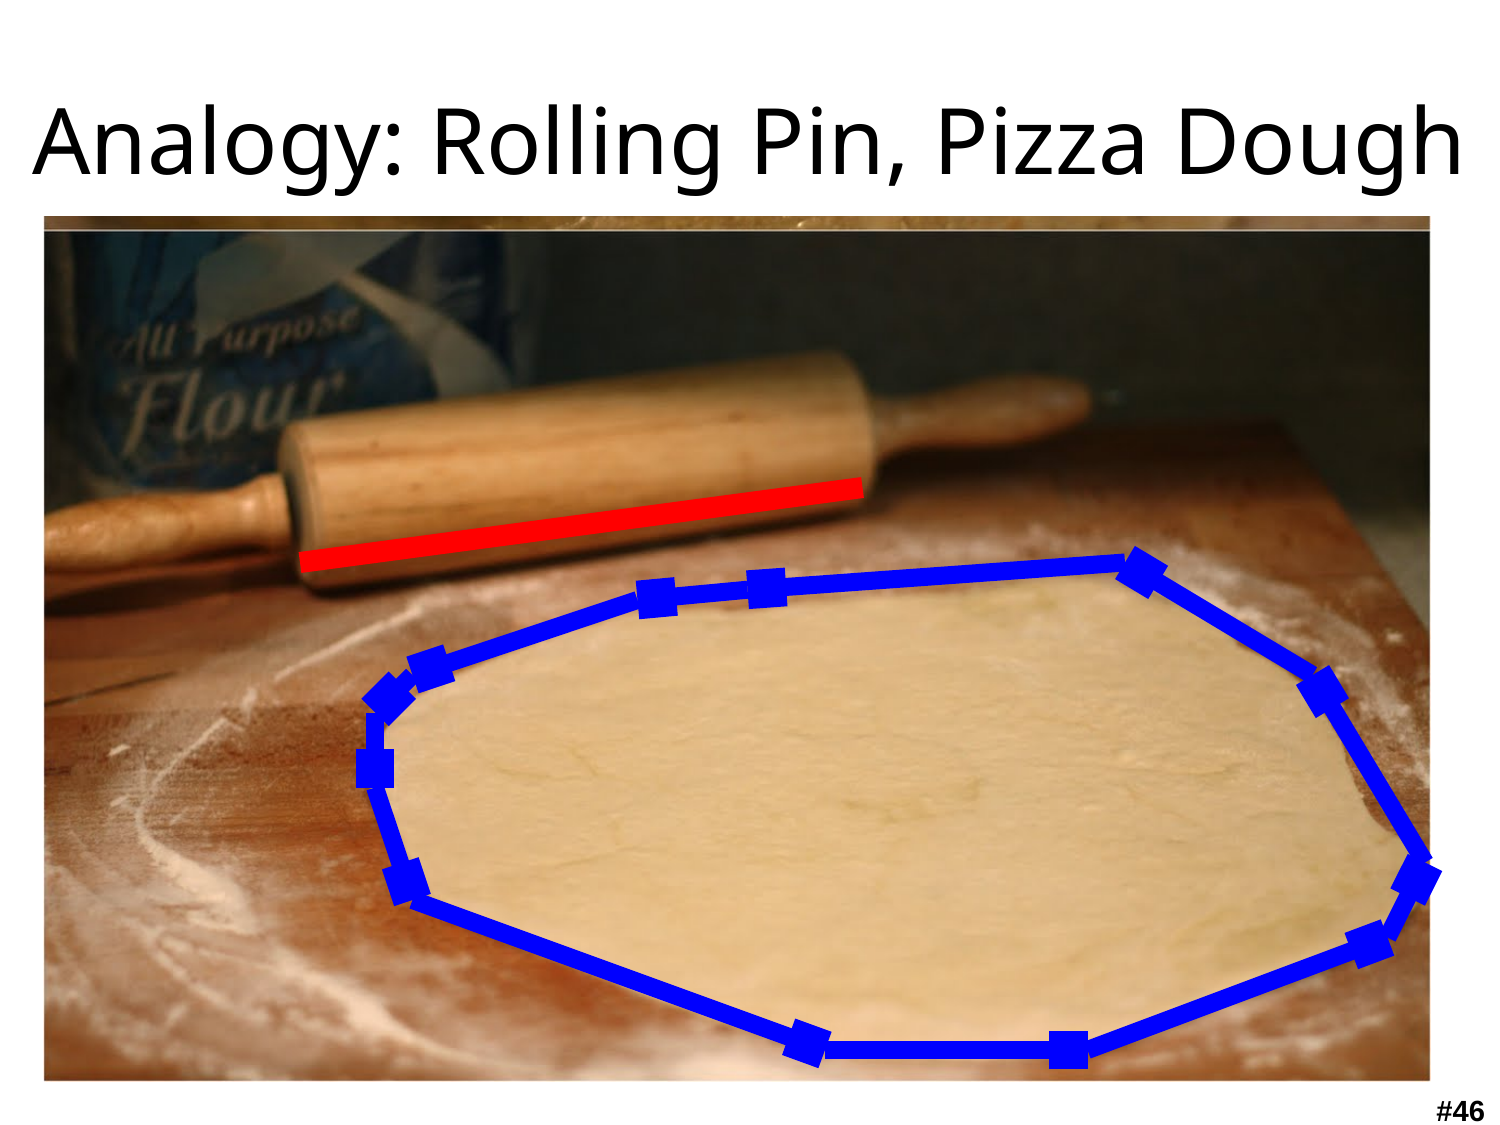

# Analogy: Rolling Pin, Pizza Dough
46